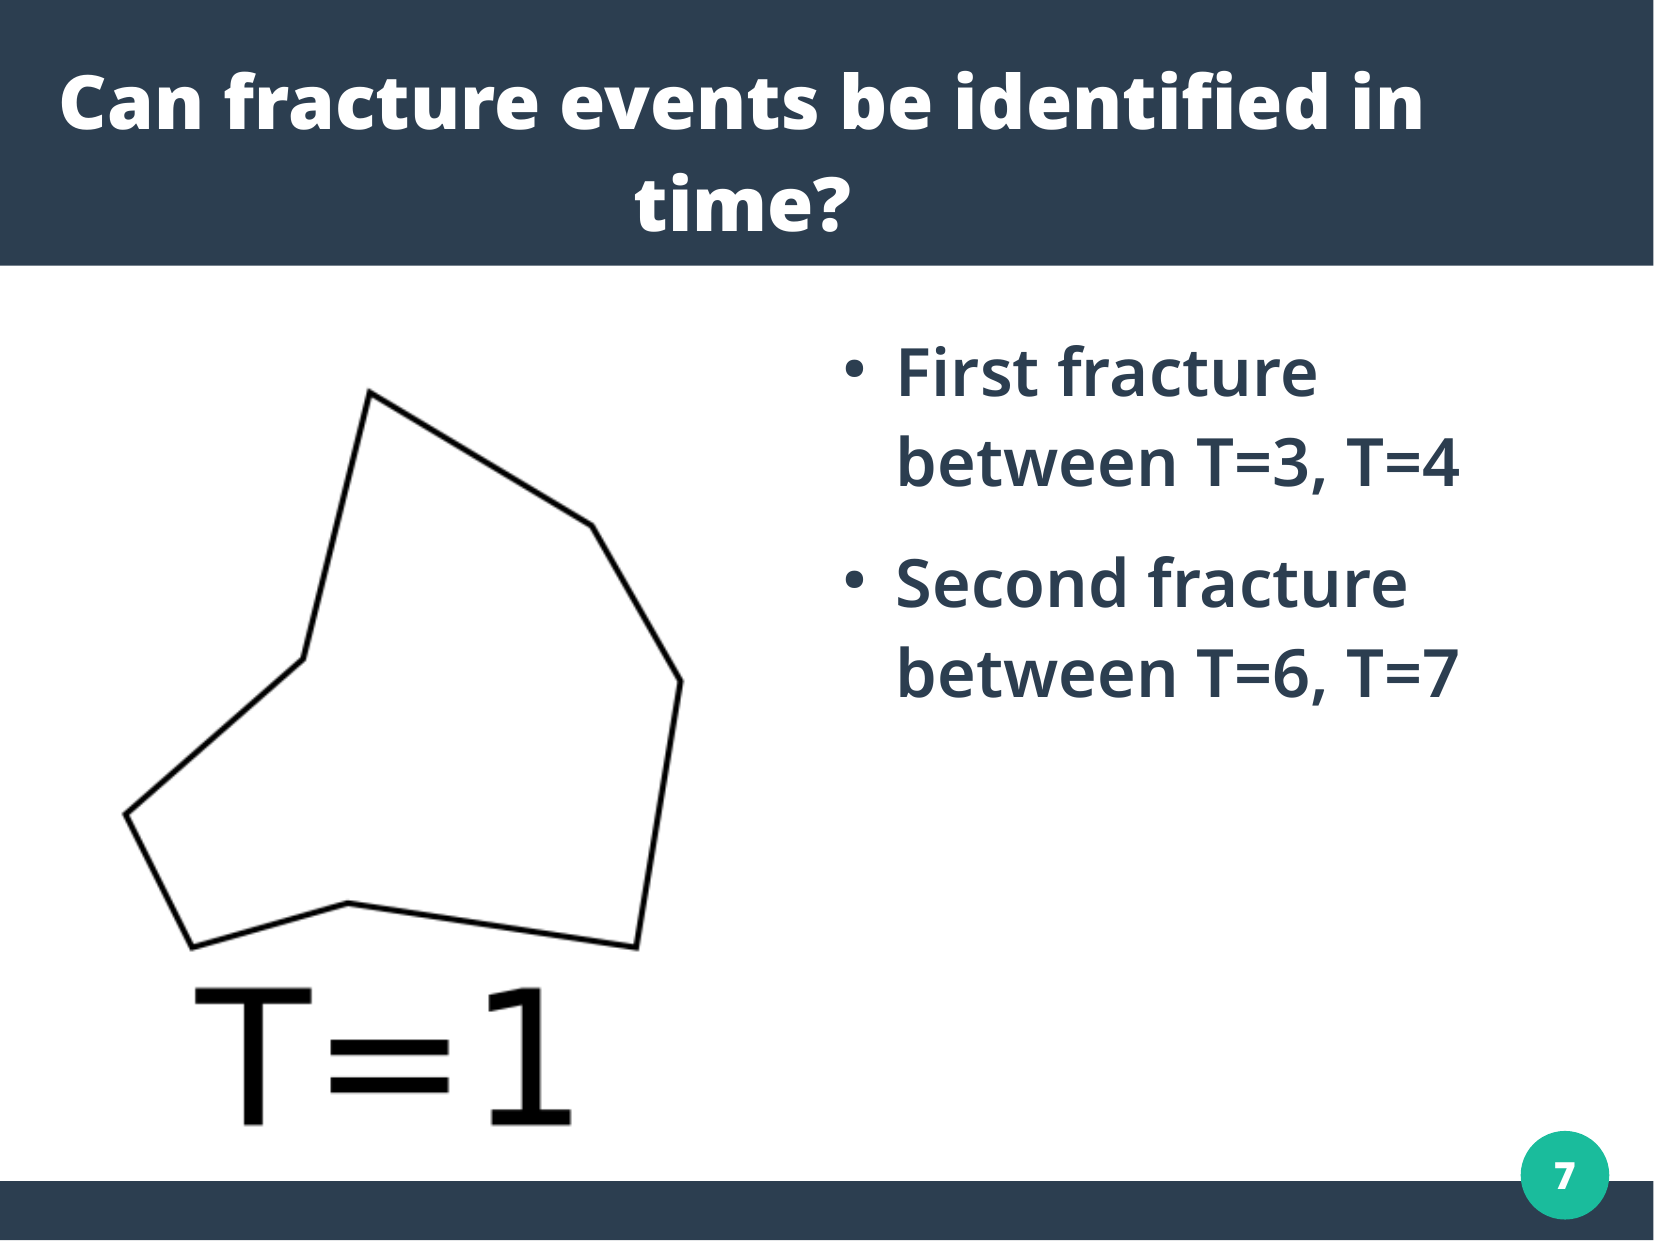

# Can fracture events be identified in time?
First fracture between T=3, T=4
Second fracture between T=6, T=7
7